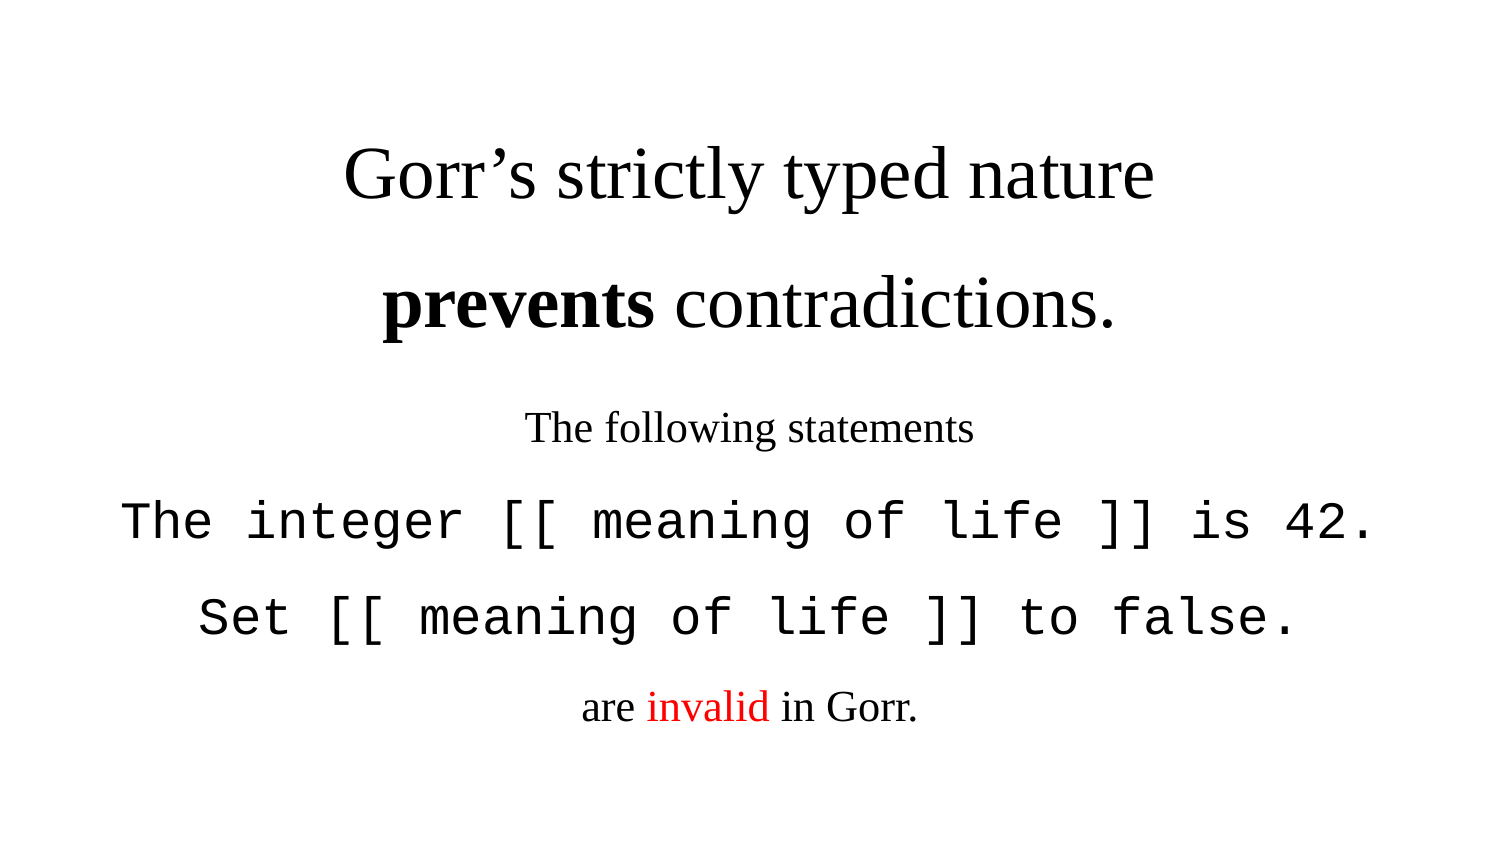

# Gorr’s strictly typed nature
prevents contradictions.
The following statements
The integer [[ meaning of life ]] is 42.
Set [[ meaning of life ]] to false.
are invalid in Gorr.